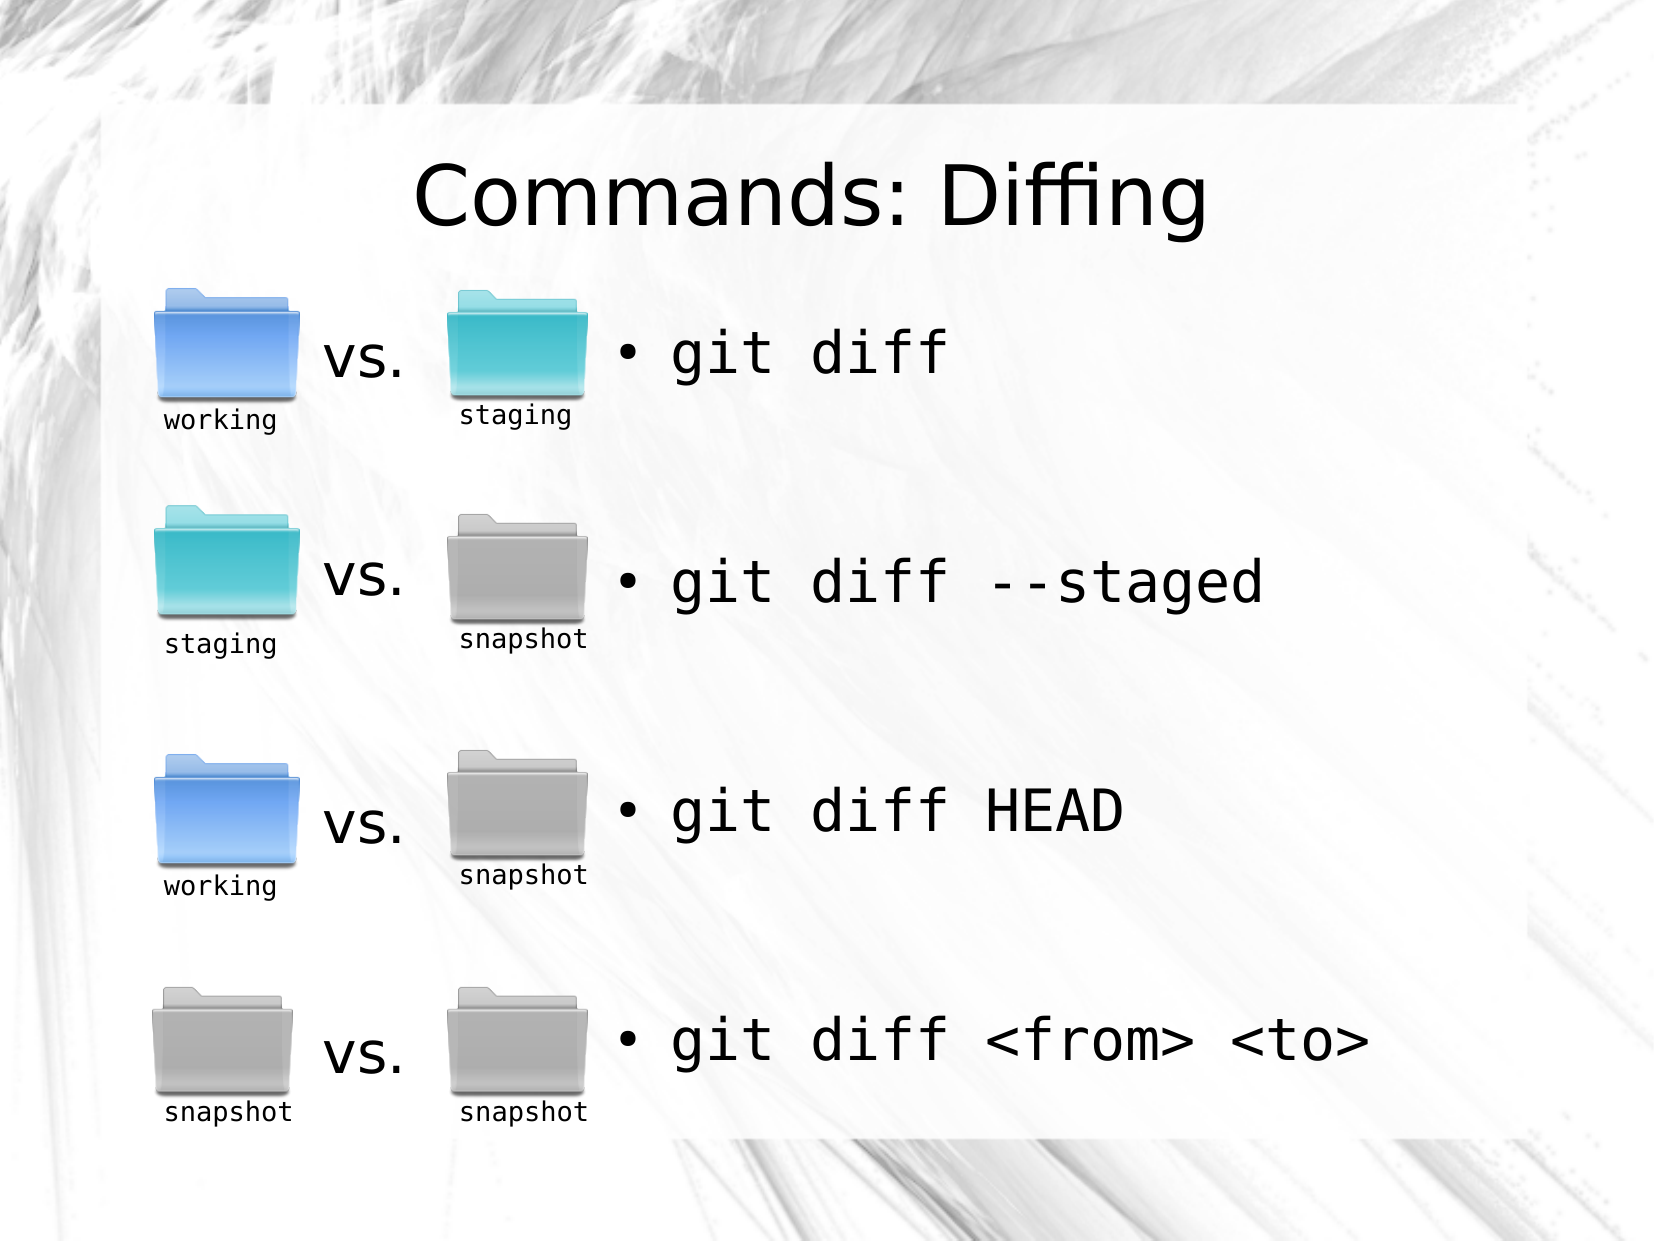

# Commands: Diffing
working
staging
vs.
git diff
git diff --staged
git diff HEAD
git diff <from> <to>
staging
snapshot
vs.
working
snapshot
vs.
snapshot
snapshot
vs.